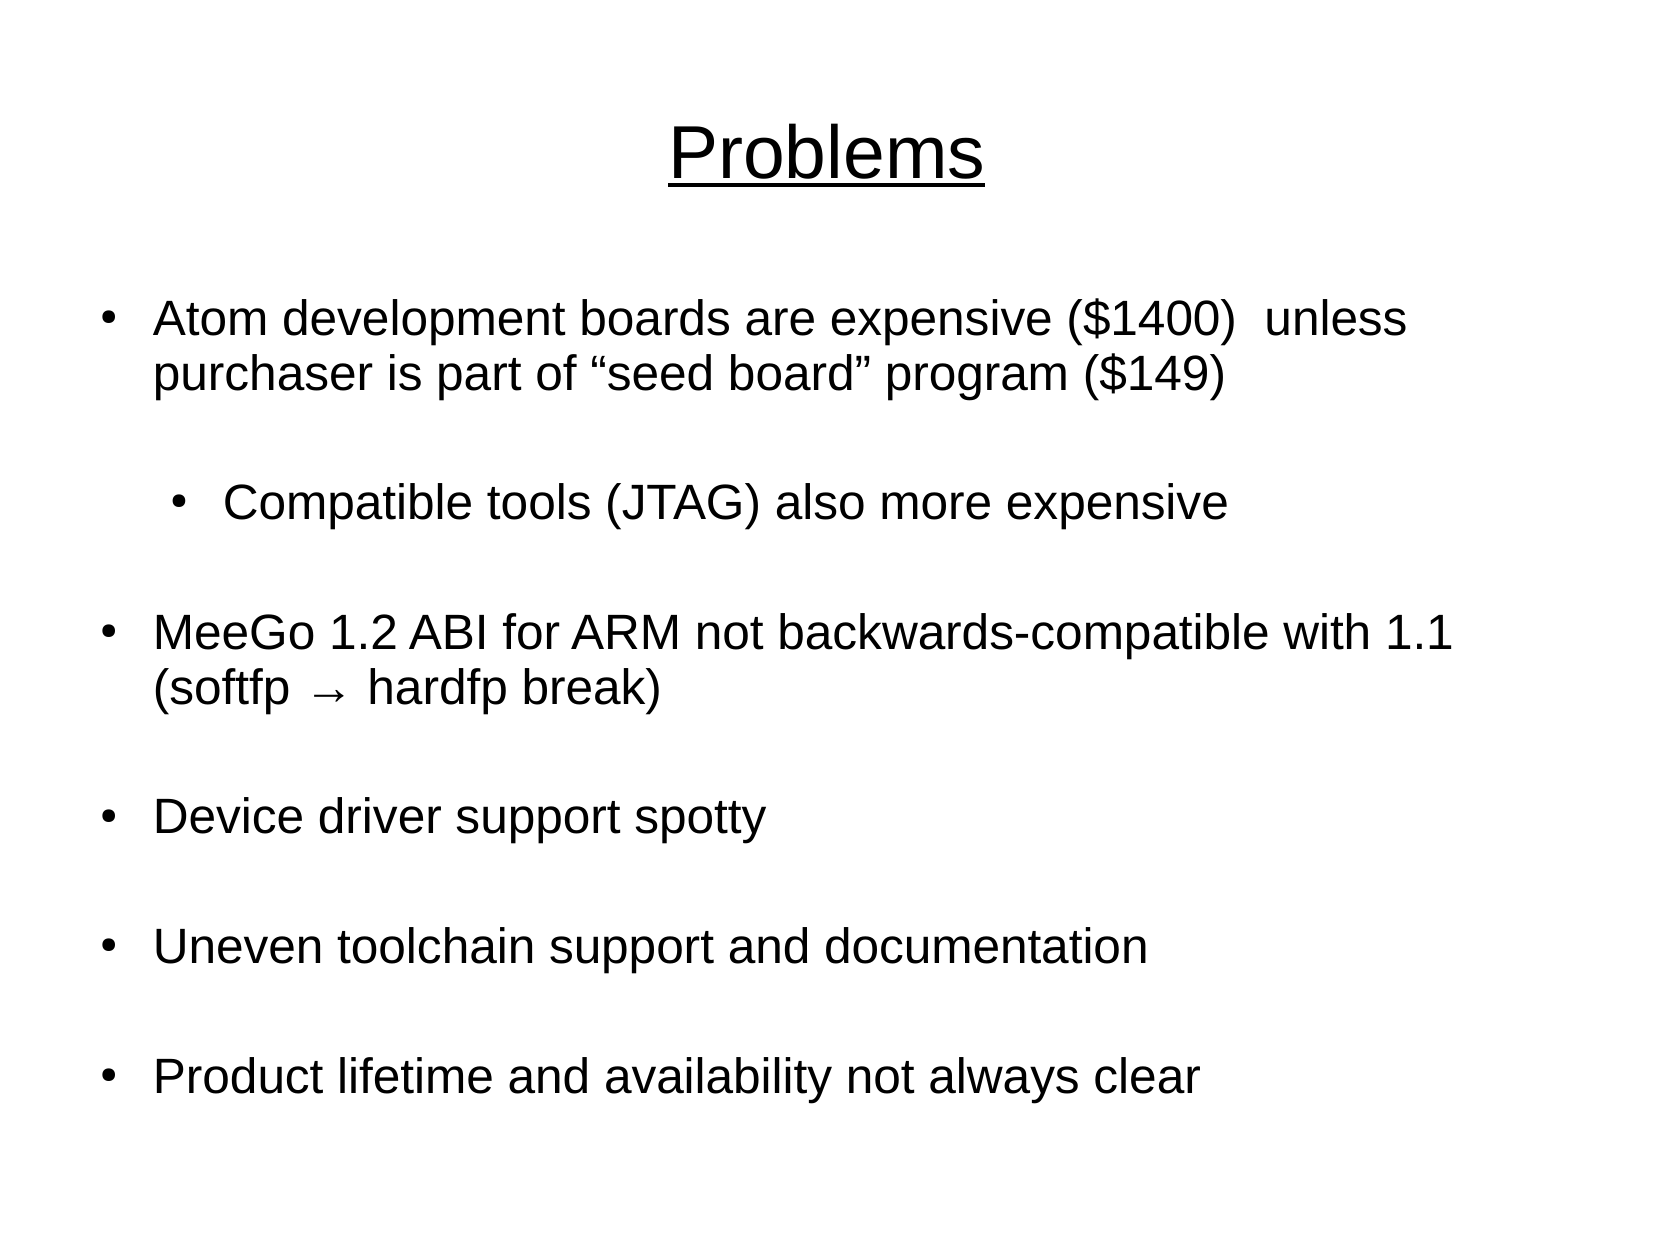

# Problems
Atom development boards are expensive ($1400) unless purchaser is part of “seed board” program ($149)
Compatible tools (JTAG) also more expensive
MeeGo 1.2 ABI for ARM not backwards-compatible with 1.1 (softfp → hardfp break)
Device driver support spotty
Uneven toolchain support and documentation
Product lifetime and availability not always clear